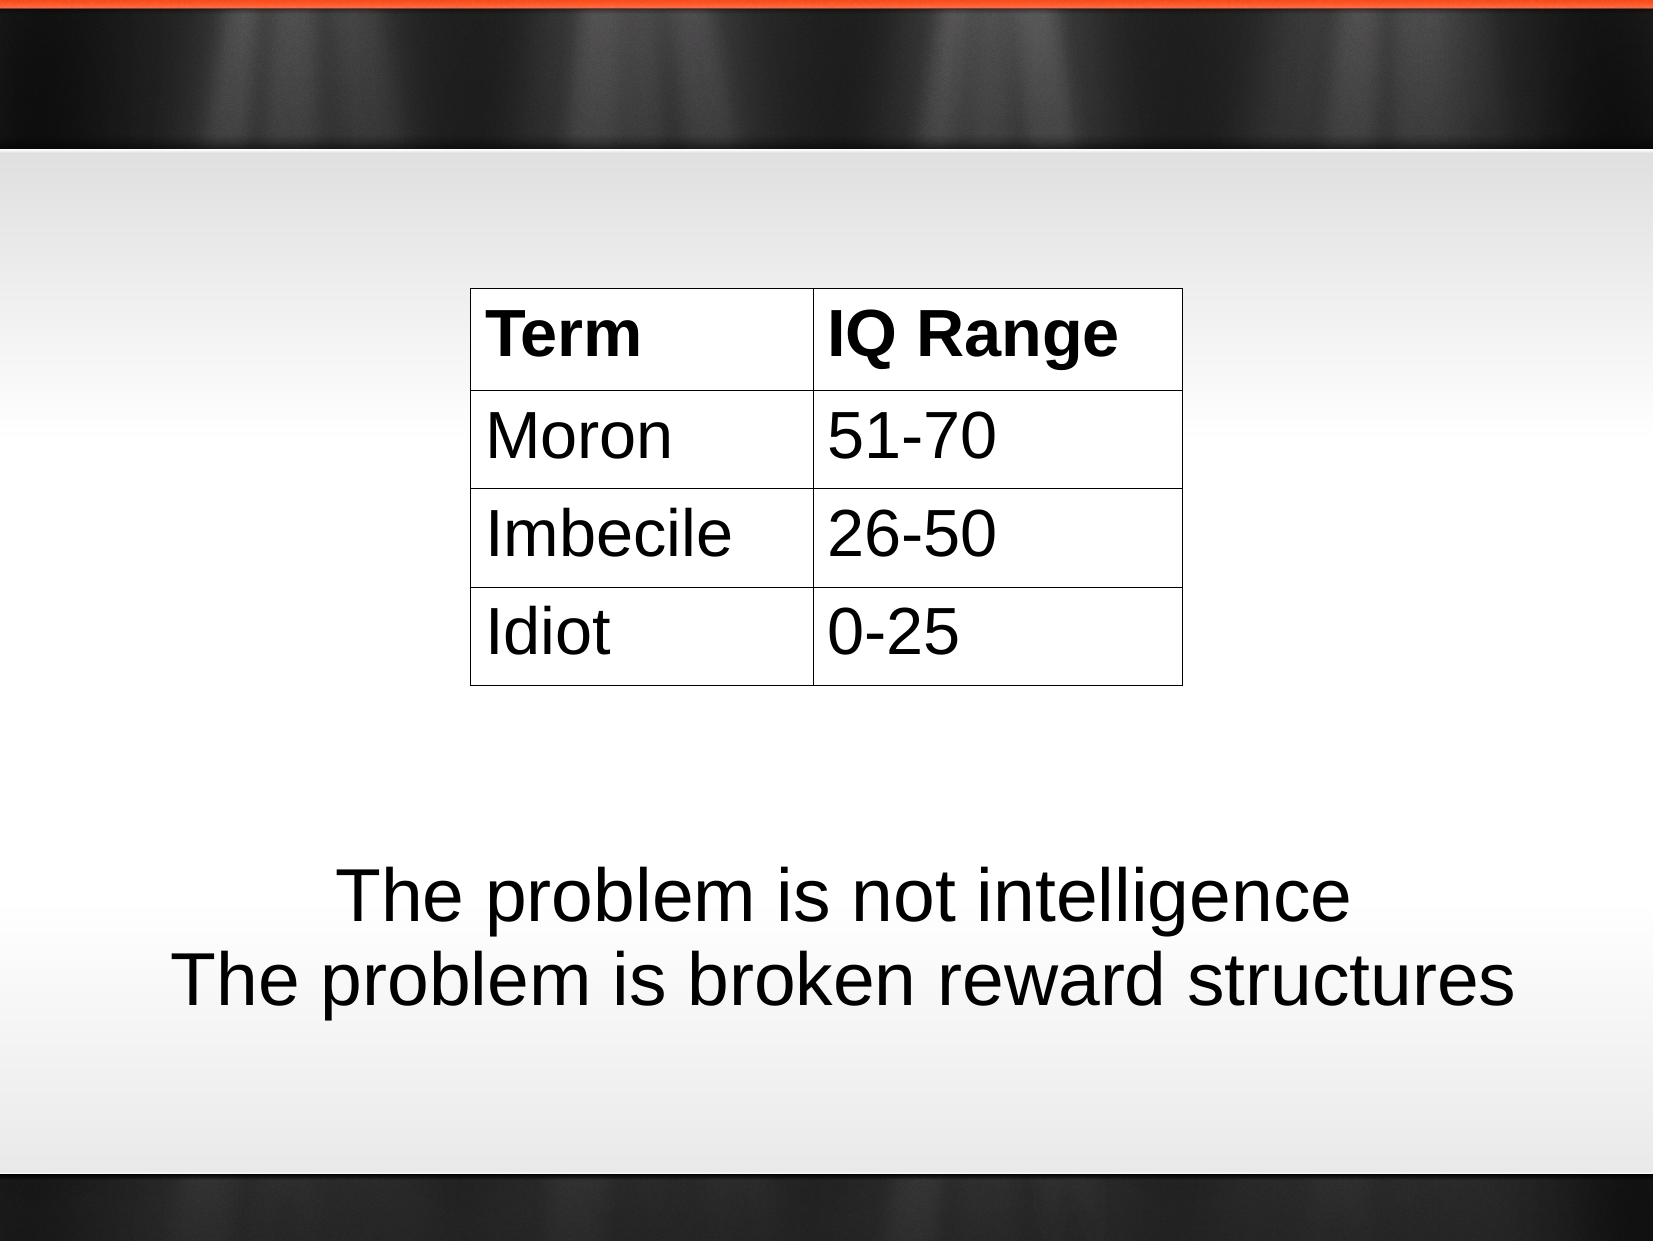

| Term | IQ Range |
| --- | --- |
| Moron | 51-70 |
| Imbecile | 26-50 |
| Idiot | 0-25 |
# The problem is not intelligence
The problem is broken reward structures